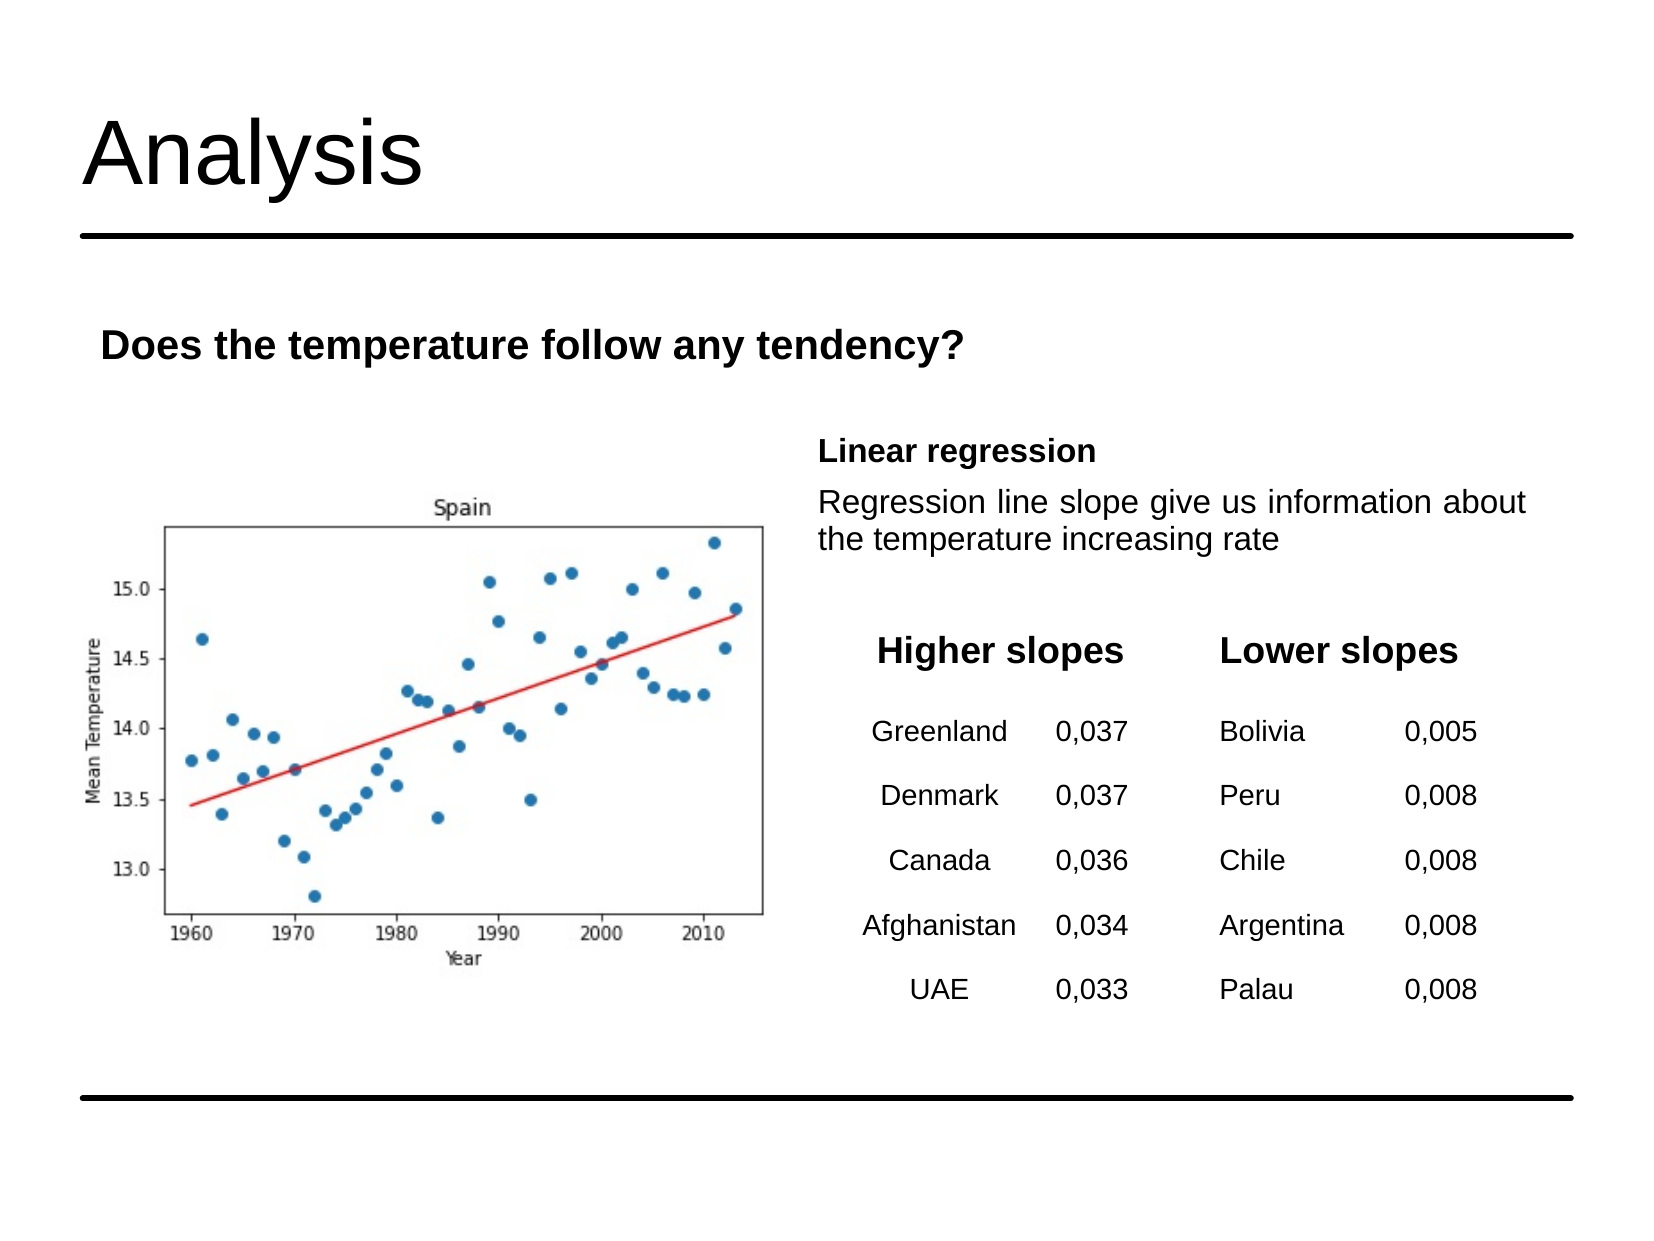

# Analysis
Does the temperature follow any tendency?
Linear regression
Regression line slope give us information about the temperature increasing rate
Higher slopes Lower slopes
| Mauritius | 0,76 |
| --- | --- |
| Pakistan | 0,76 |
| Dominica | 0,75 |
| Malaysia | 0,74 |
| Grenada | 0,74 |
| Greenland | 0,037 | | Bolivia | 0,005 |
| --- | --- | --- | --- | --- |
| Denmark | 0,037 | | Peru | 0,008 |
| Canada | 0,036 | | Chile | 0,008 |
| Afghanistan | 0,034 | | Argentina | 0,008 |
| UAE | 0,033 | | Palau | 0,008 |